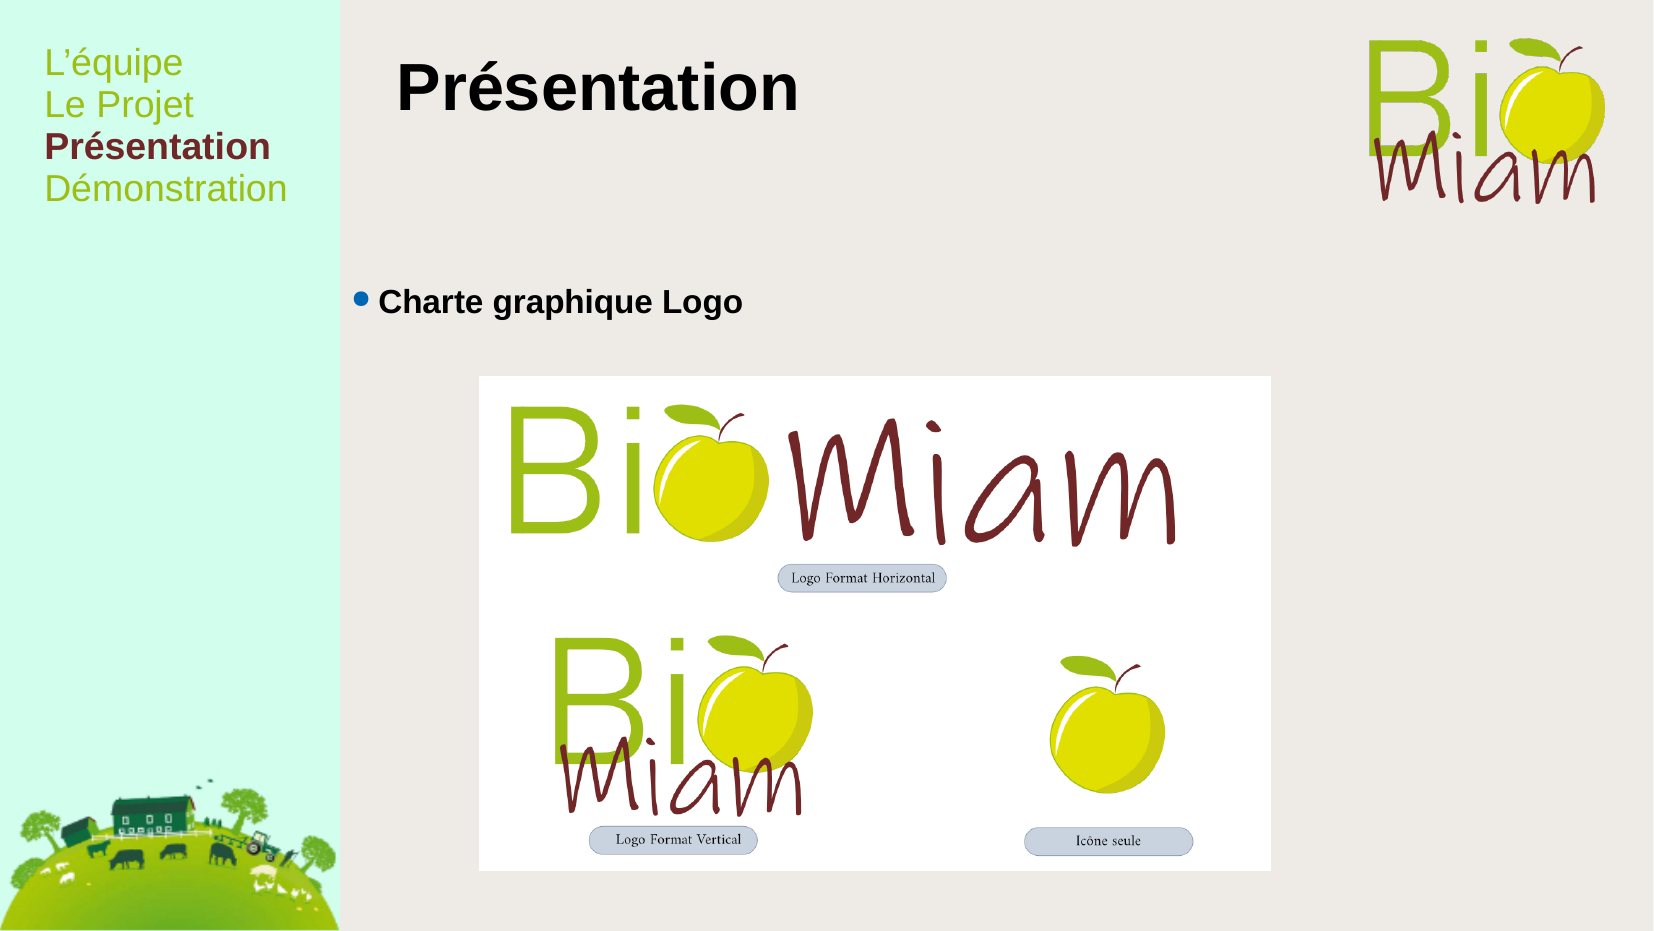

L’équipe
Le Projet
Présentation
Démonstration
# Agenda
Présentation
 Charte graphique Logo